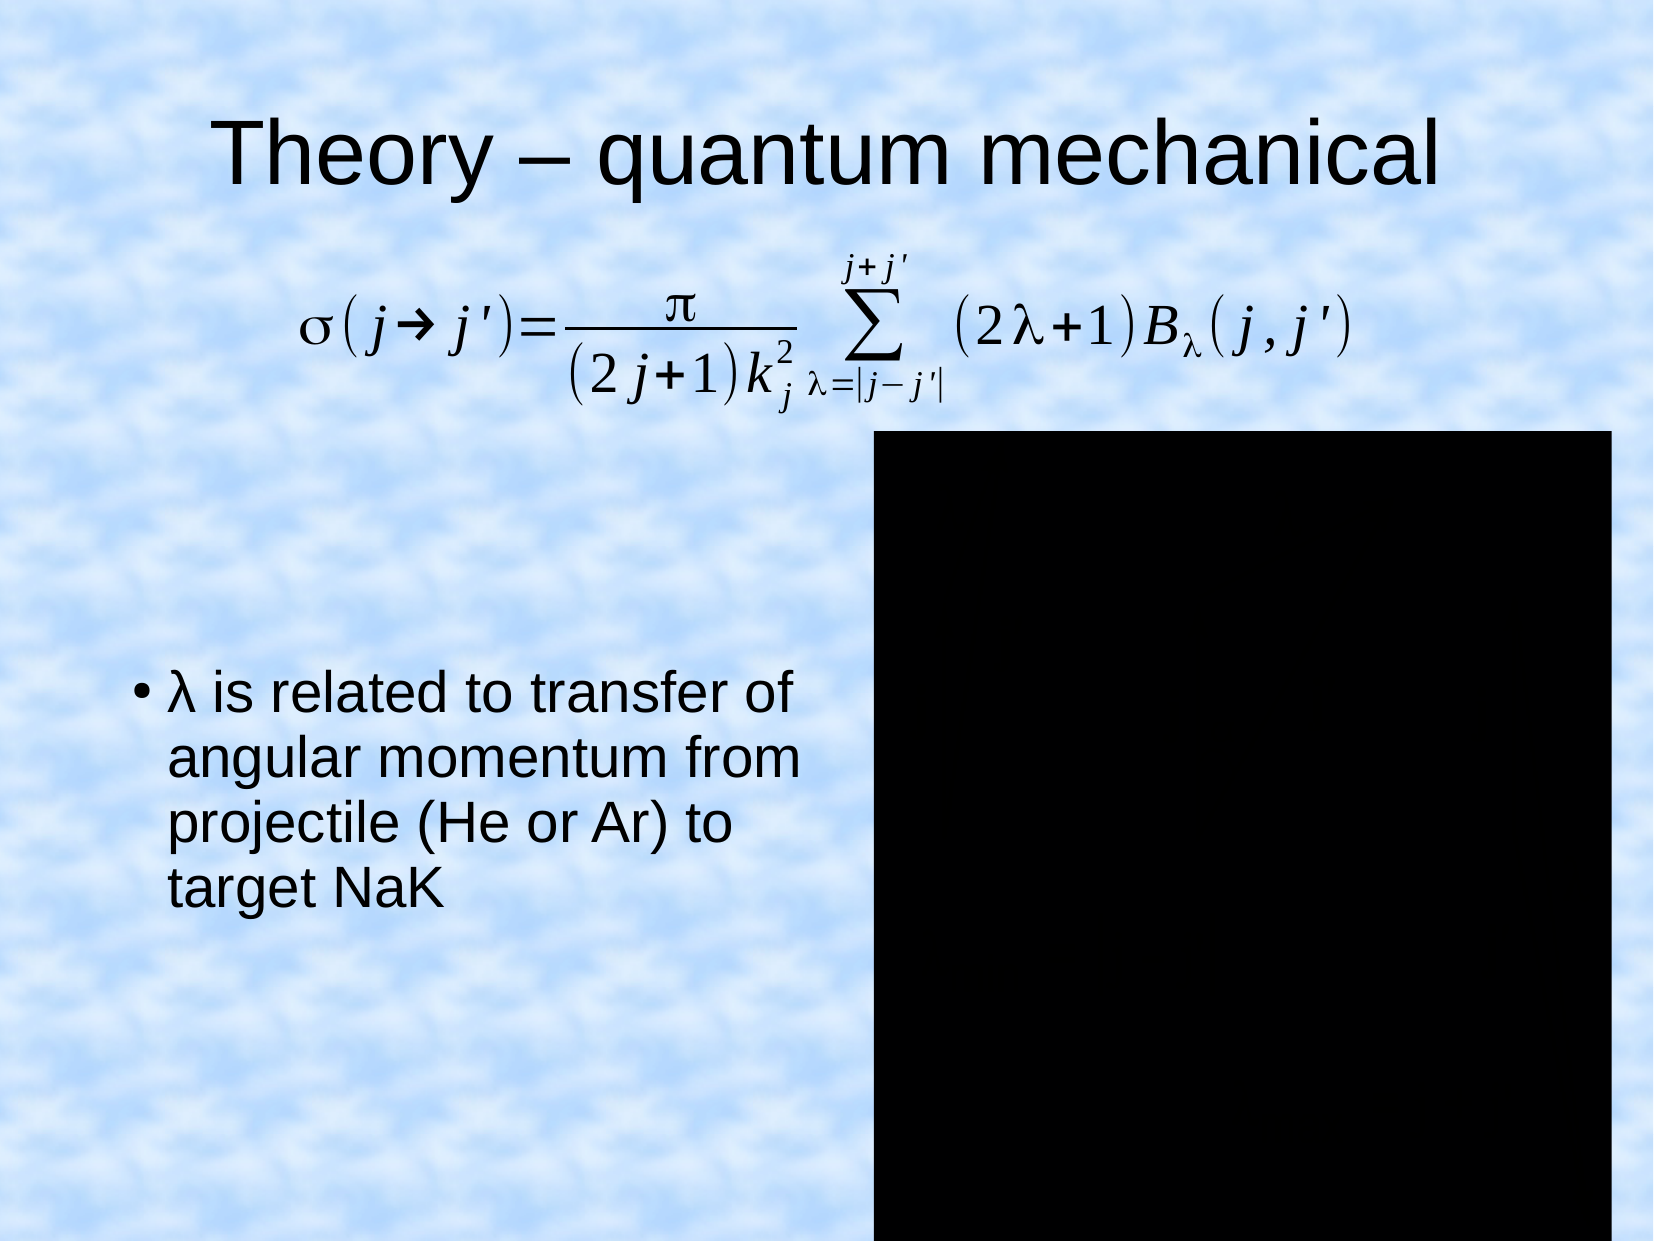

# Theory – quantum mechanical
λ is related to transfer of angular momentum from projectile (He or Ar) to target NaK